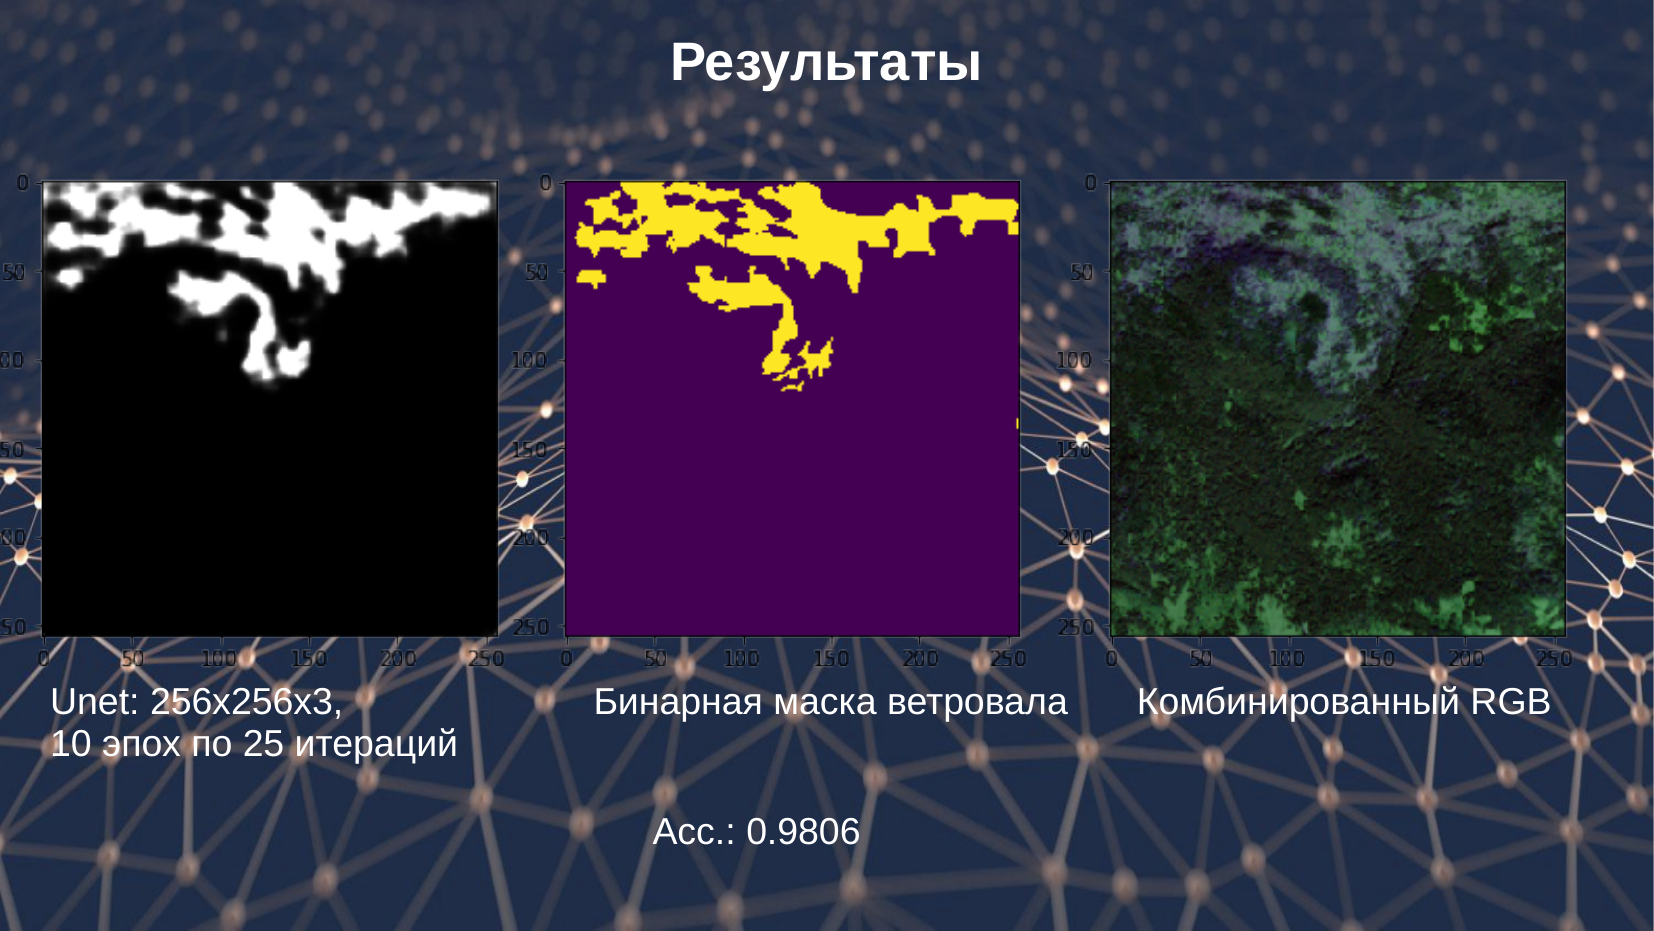

Результаты
Бинарная маска ветровала
Unet: 256x256x3,
10 эпох по 25 итераций
Комбинированный RGB
Acc.: 0.9806